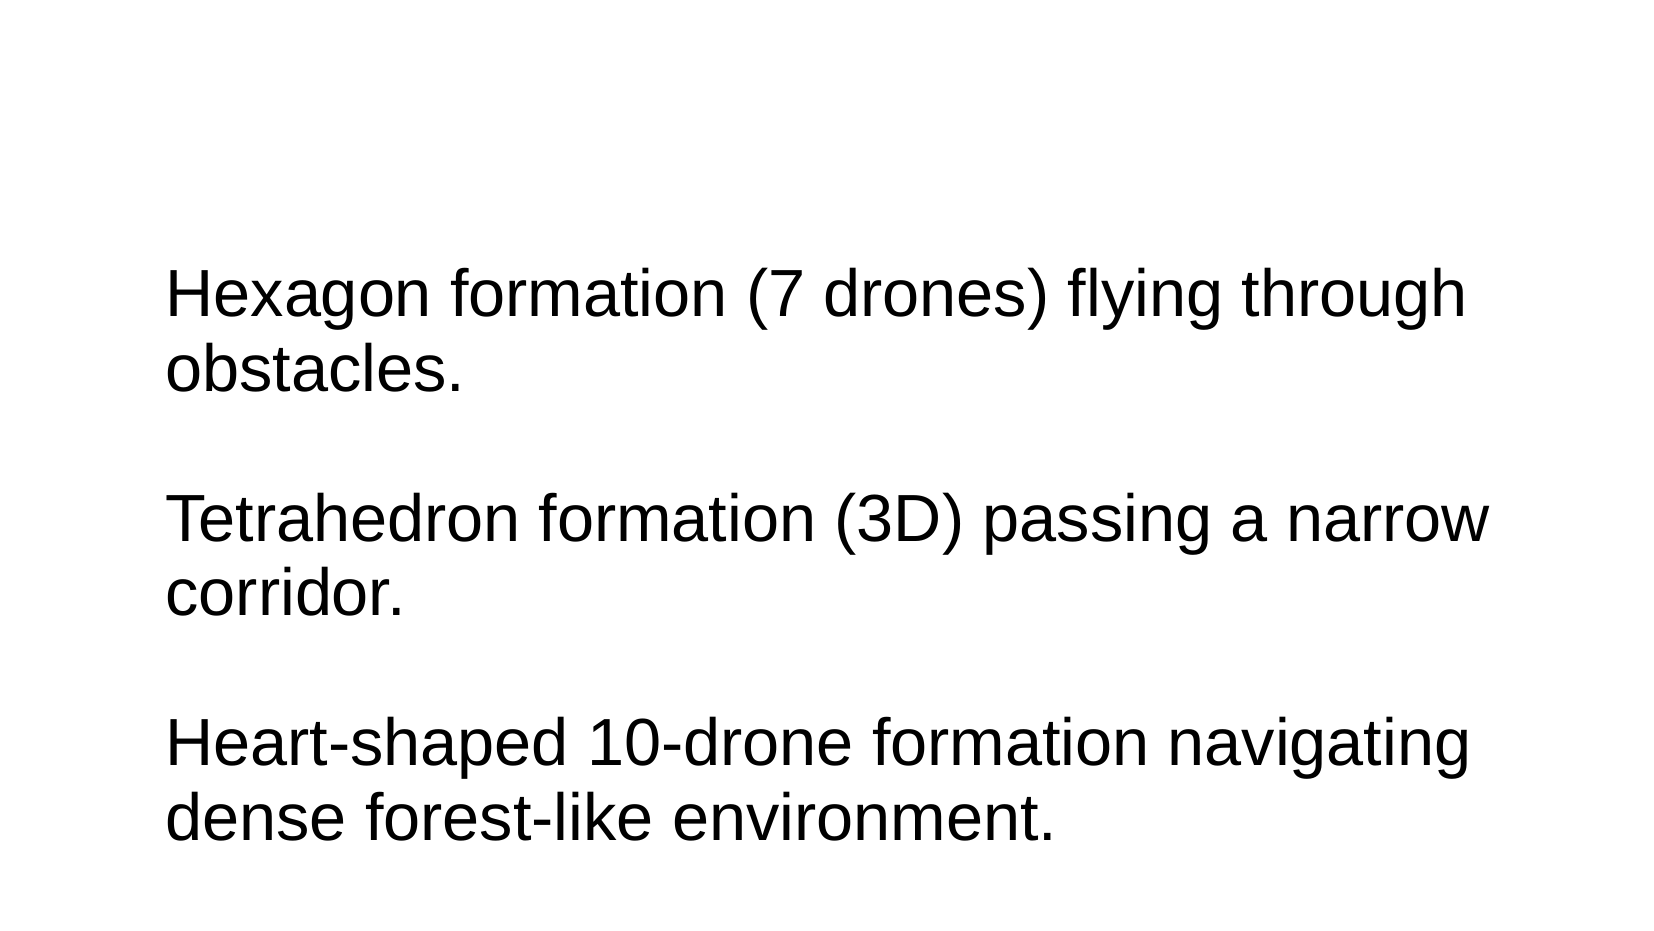

#
Hexagon formation (7 drones) flying through obstacles.
Tetrahedron formation (3D) passing a narrow corridor.
Heart-shaped 10-drone formation navigating dense forest-like environment.